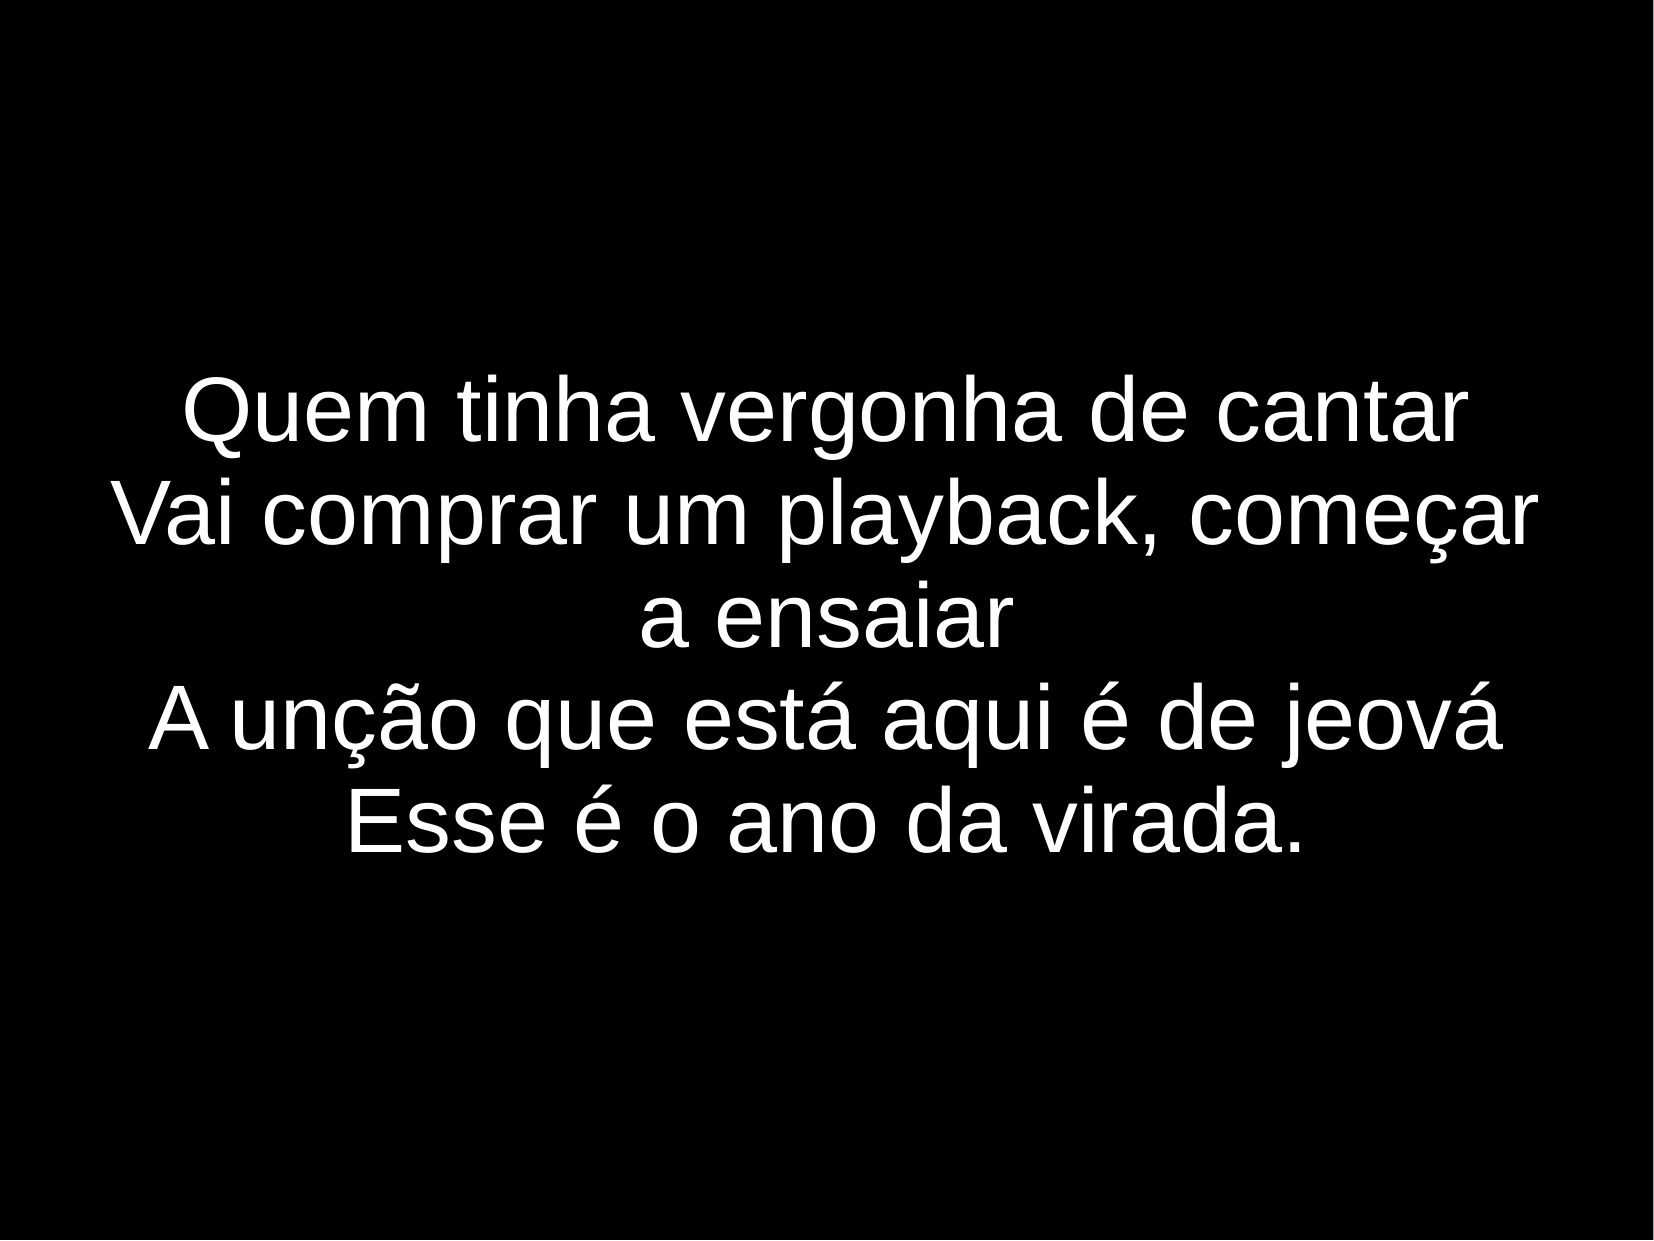

# Quem tinha vergonha de cantar
Vai comprar um playback, começar a ensaiar
A unção que está aqui é de jeová
Esse é o ano da virada.